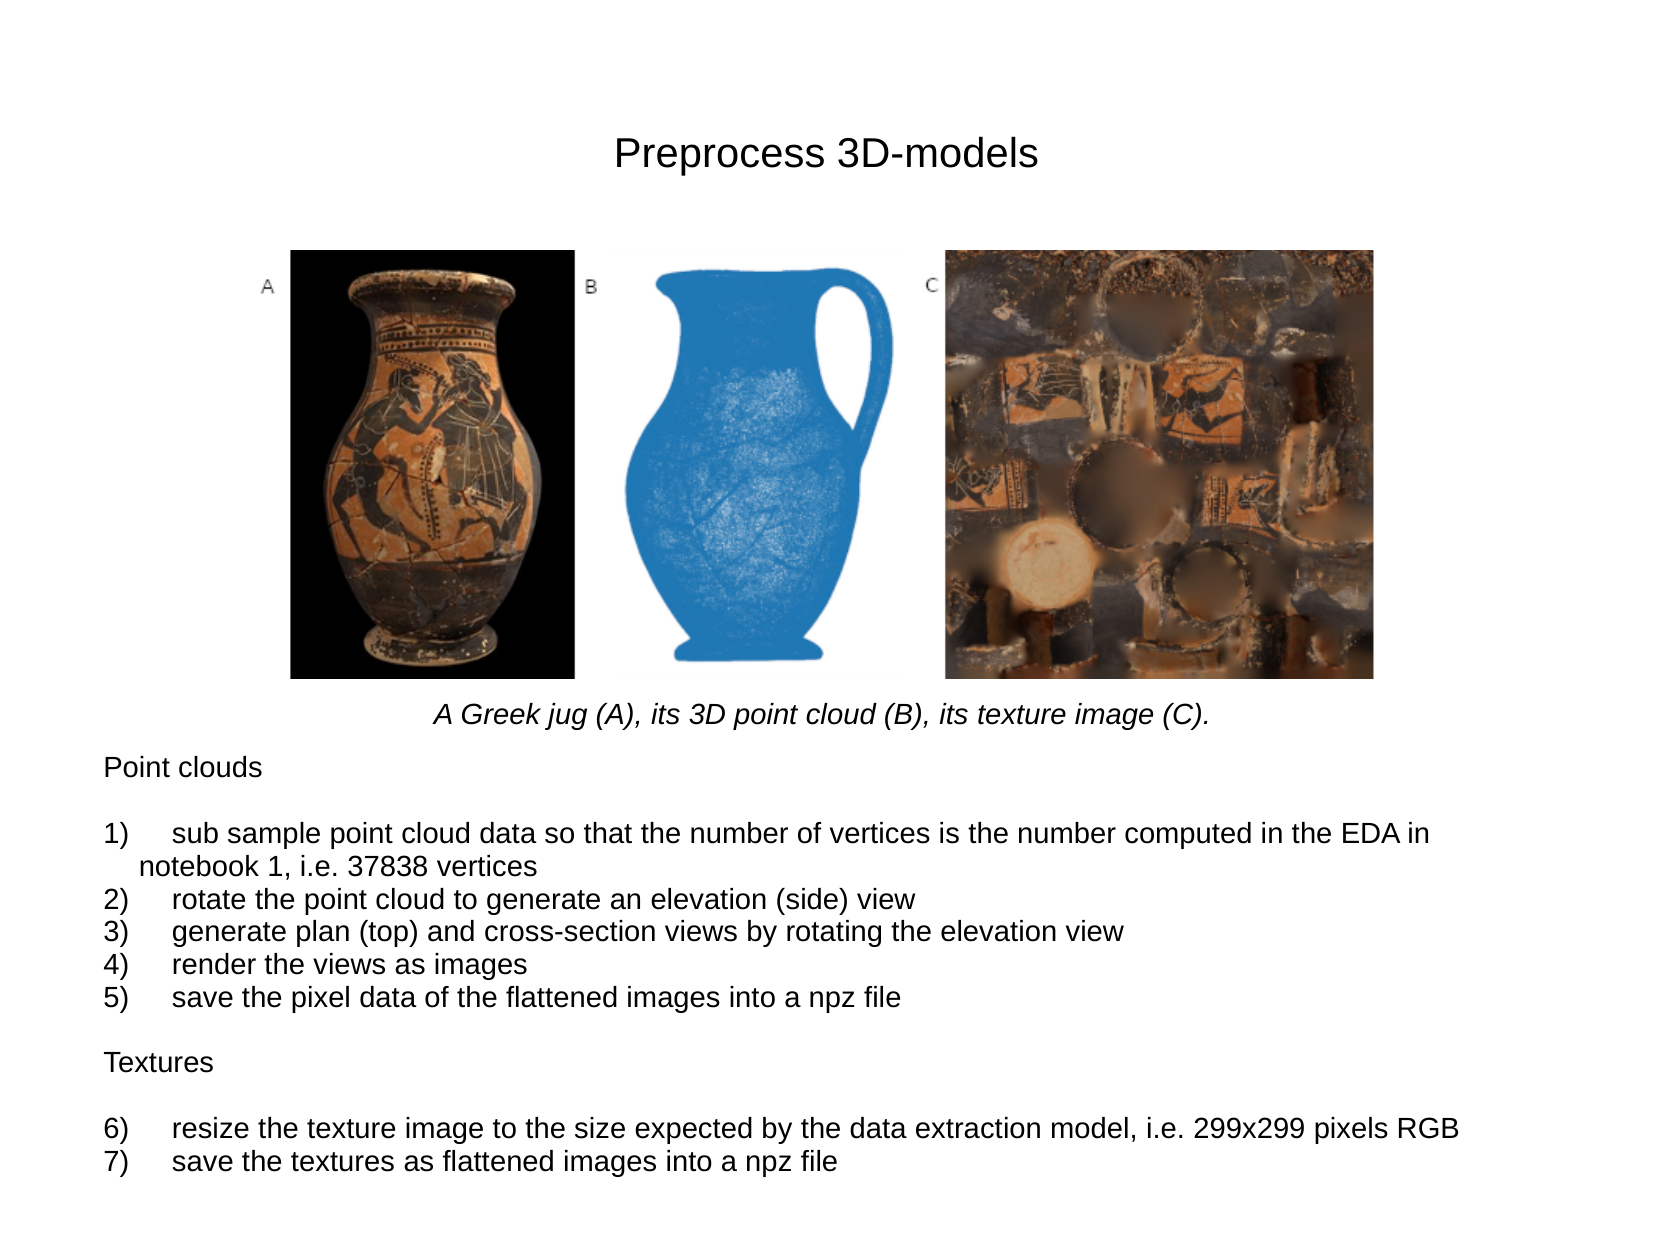

# Preprocess 3D-models
A Greek jug (A), its 3D point cloud (B), its texture image (C).
Point clouds
 sub sample point cloud data so that the number of vertices is the number computed in the EDA in notebook 1, i.e. 37838 vertices
 rotate the point cloud to generate an elevation (side) view
 generate plan (top) and cross-section views by rotating the elevation view
 render the views as images
 save the pixel data of the flattened images into a npz file
Textures
 resize the texture image to the size expected by the data extraction model, i.e. 299x299 pixels RGB
 save the textures as flattened images into a npz file